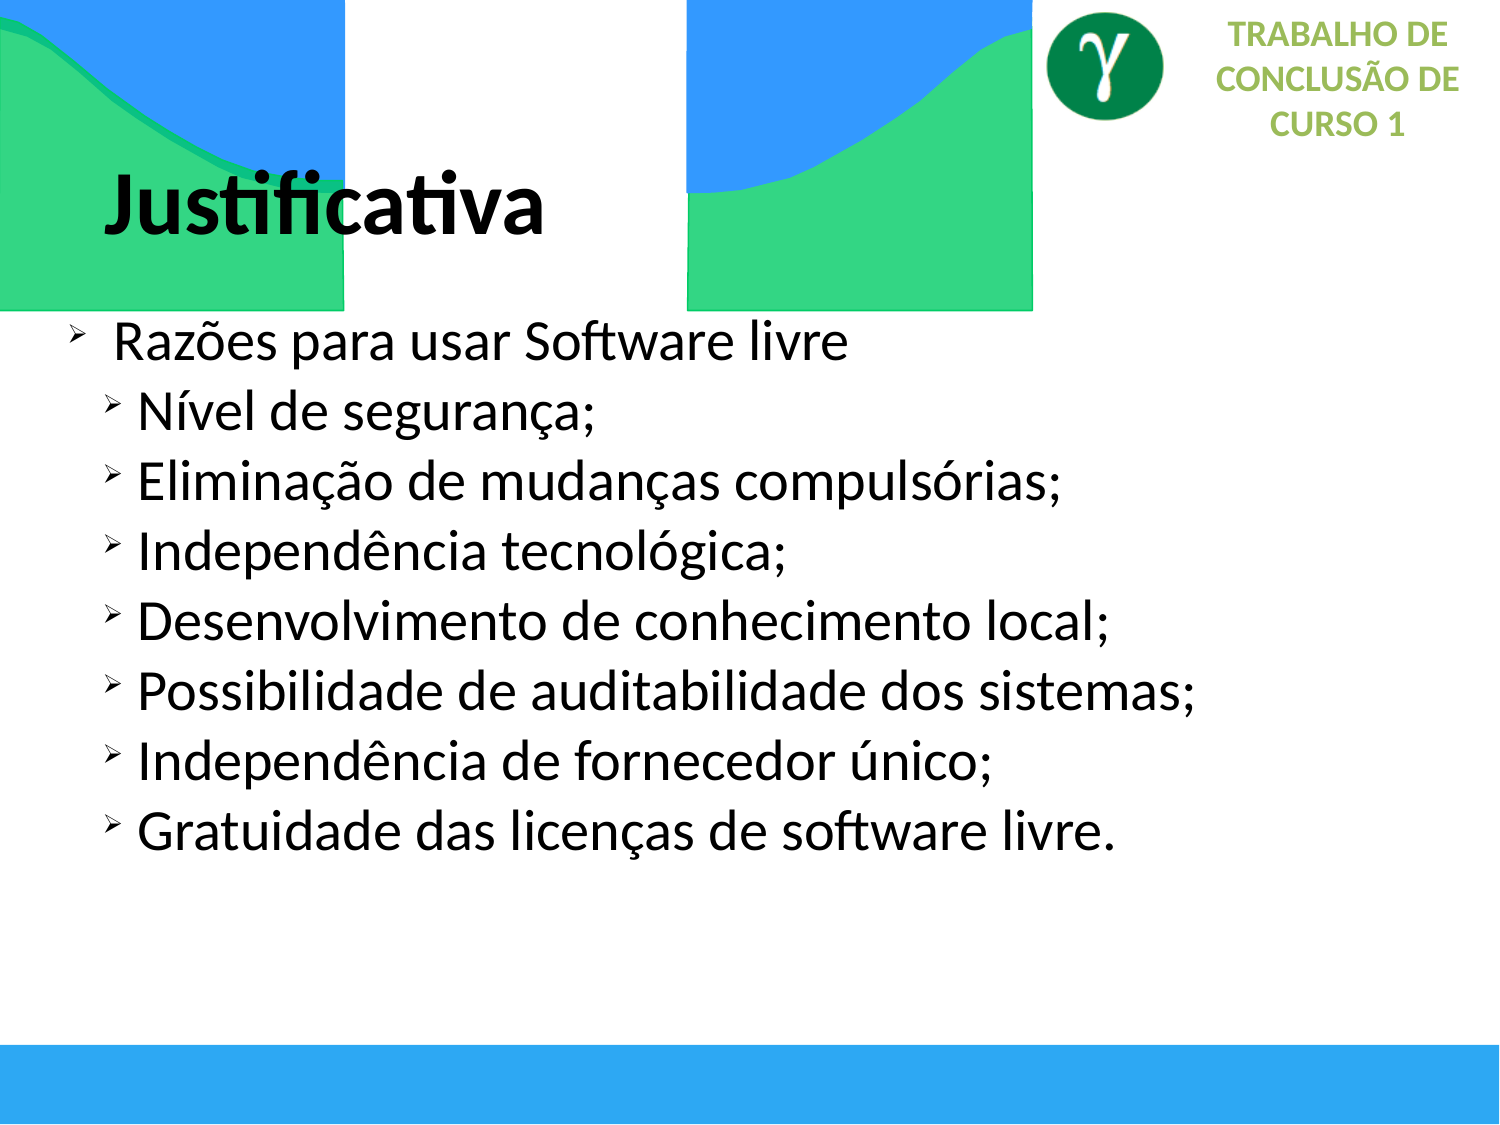

TRABALHO DE CONCLUSÃO DE CURSO 1
Justificativa
Razões para usar Software livre
Nível de segurança;
Eliminação de mudanças compulsórias;
Independência tecnológica;
Desenvolvimento de conhecimento local;
Possibilidade de auditabilidade dos sistemas;
Independência de fornecedor único;
Gratuidade das licenças de software livre.